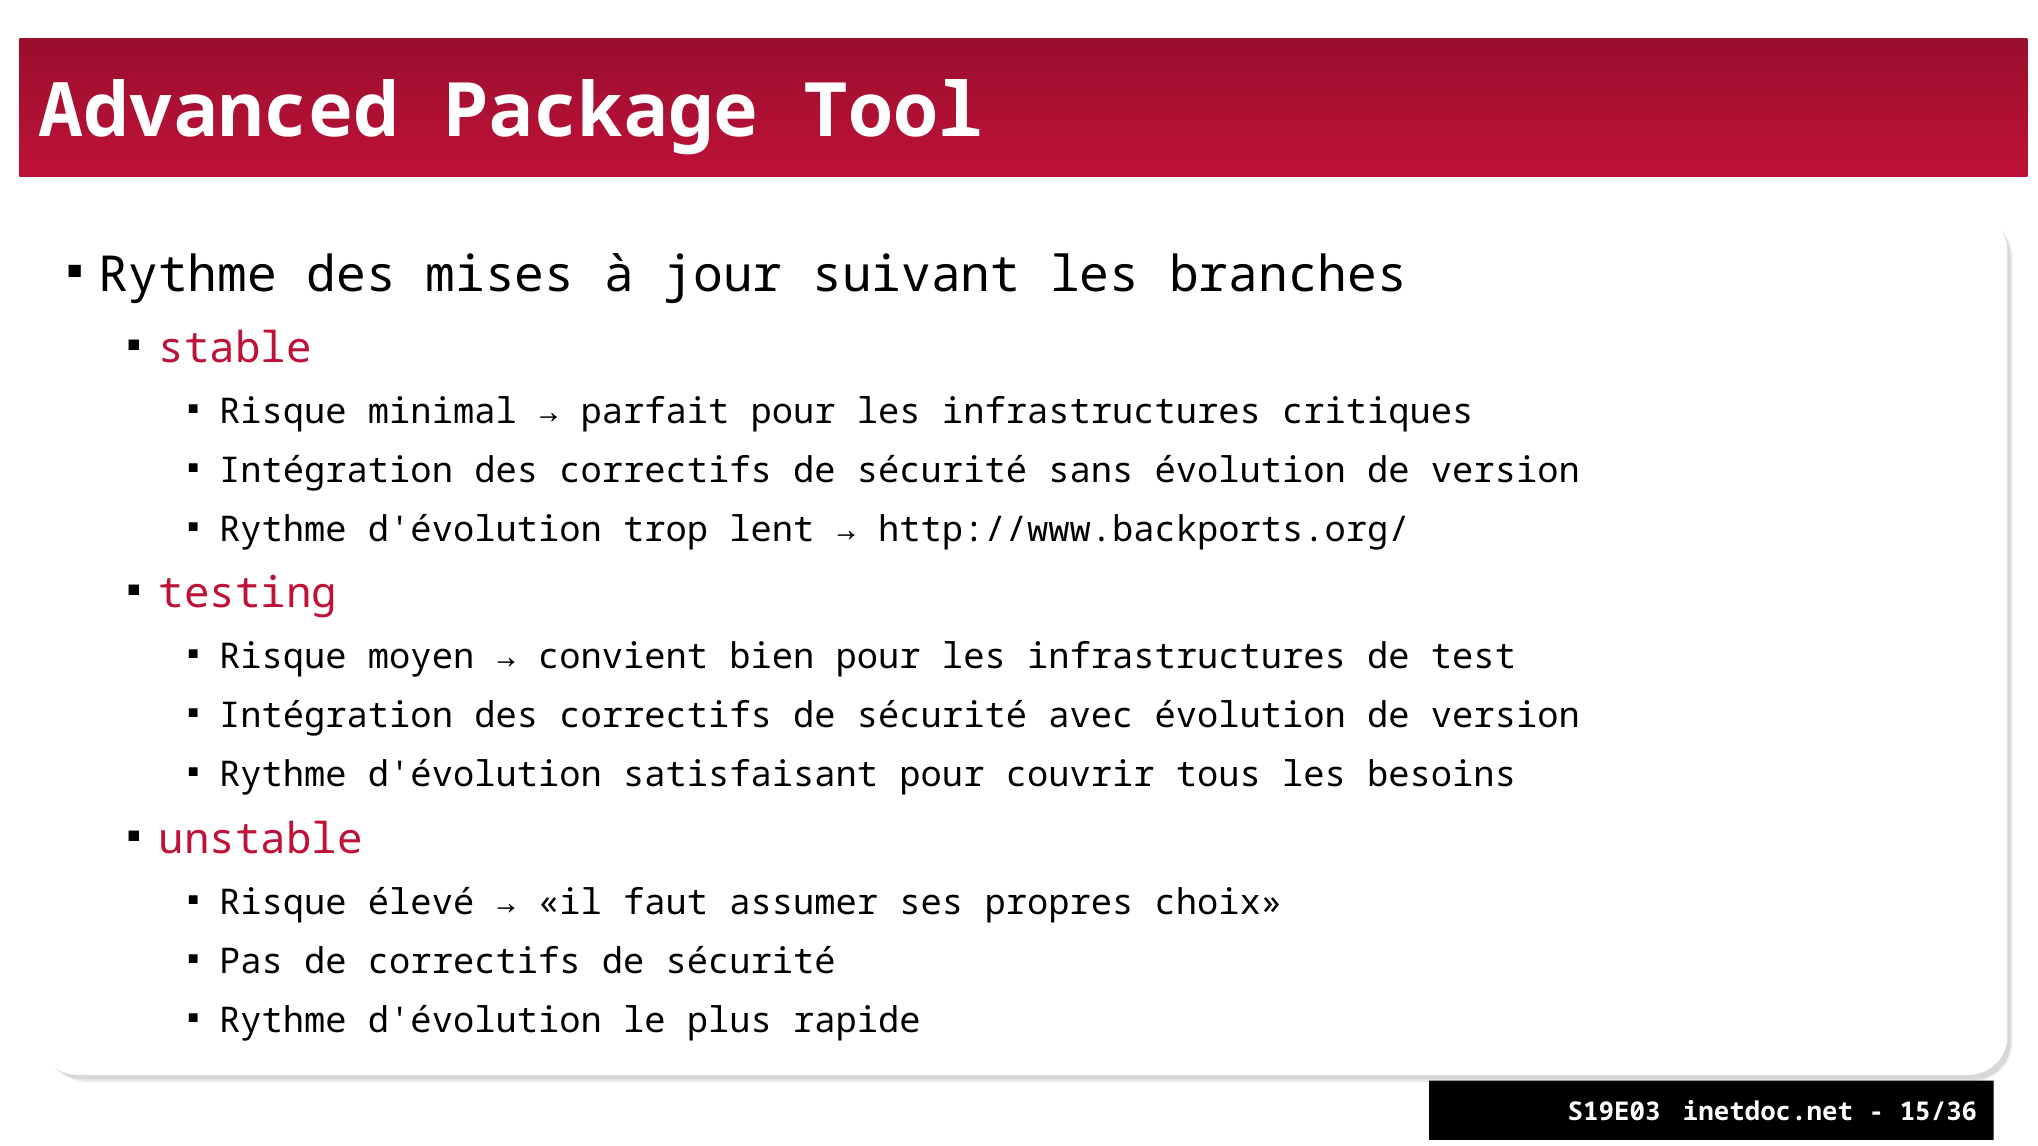

Advanced Package Tool
Rythme des mises à jour suivant les branches
stable
Risque minimal → parfait pour les infrastructures critiques
Intégration des correctifs de sécurité sans évolution de version
Rythme d'évolution trop lent → http://www.backports.org/
testing
Risque moyen → convient bien pour les infrastructures de test
Intégration des correctifs de sécurité avec évolution de version
Rythme d'évolution satisfaisant pour couvrir tous les besoins
unstable
Risque élevé → «il faut assumer ses propres choix»
Pas de correctifs de sécurité
Rythme d'évolution le plus rapide
S19E03	inetdoc.net - /36